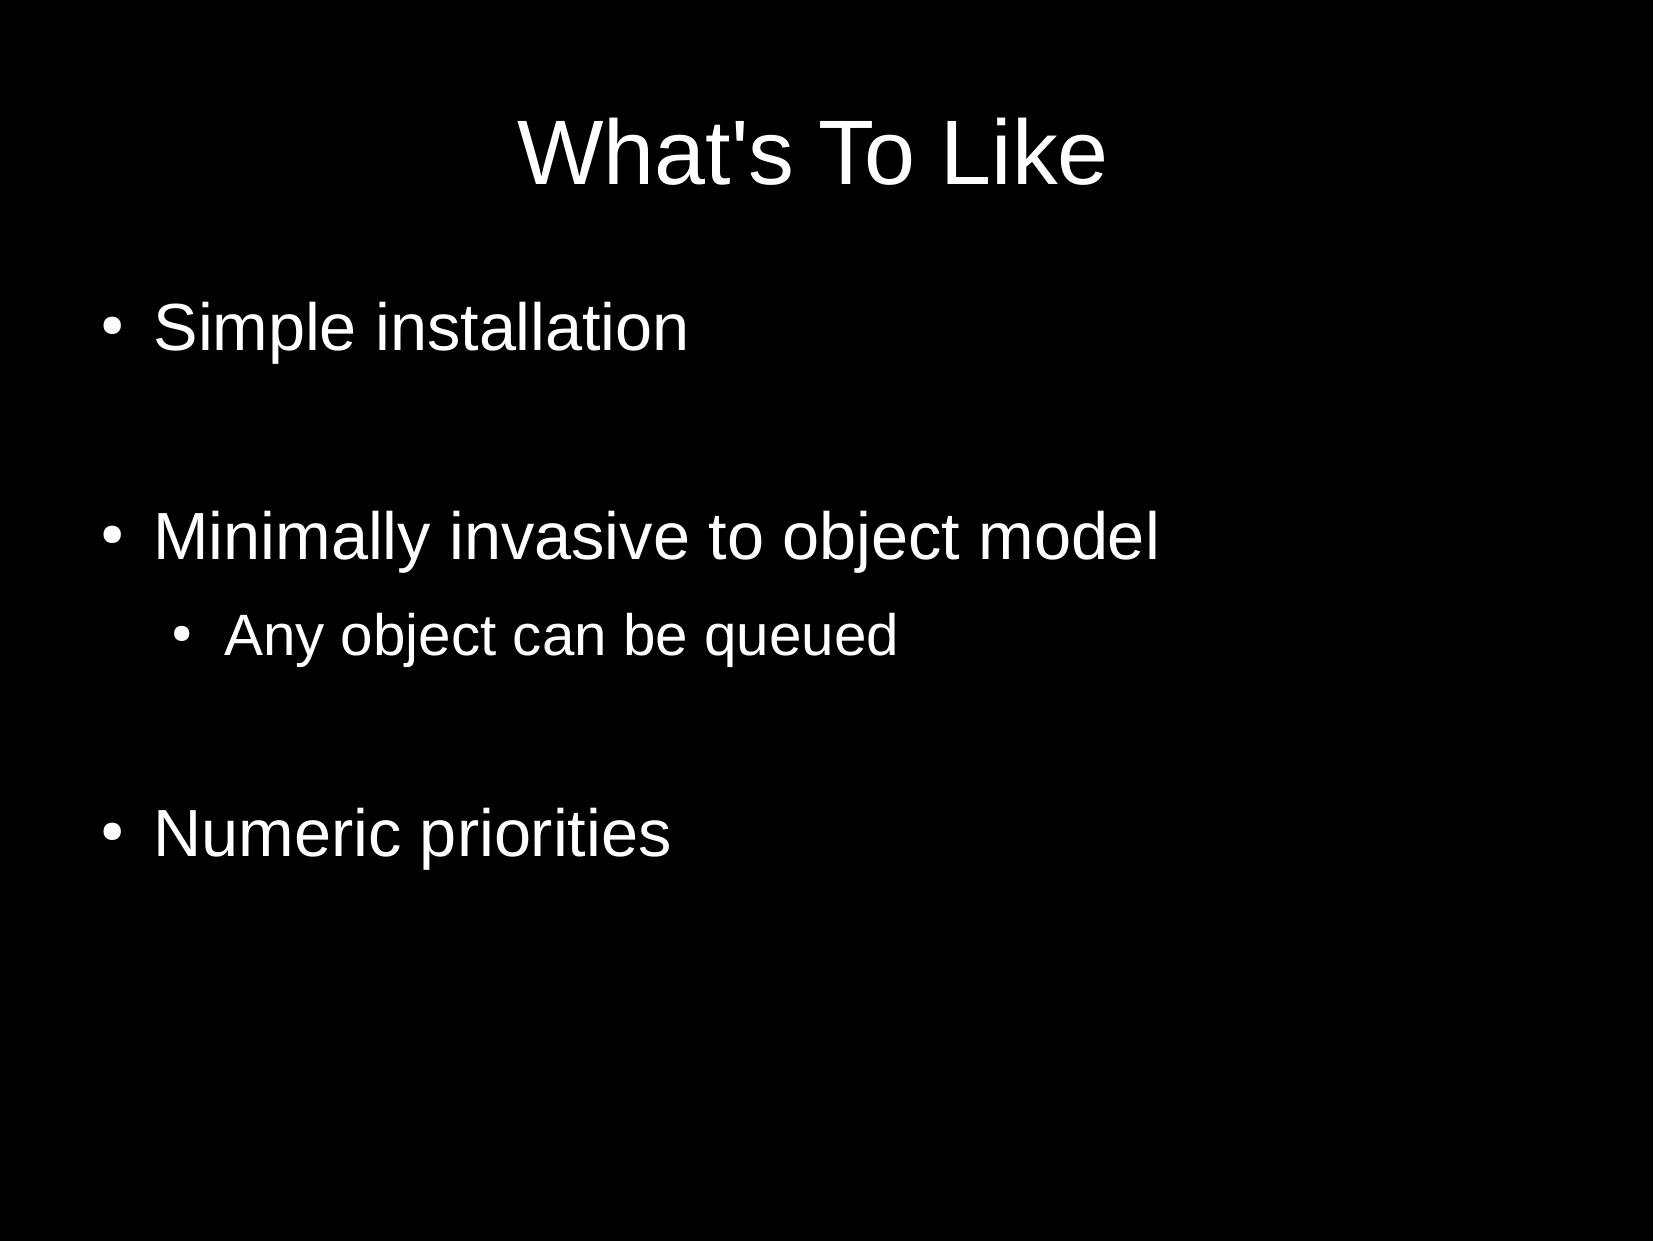

# What's To Like
Simple installation
Minimally invasive to object model
Any object can be queued
Numeric priorities